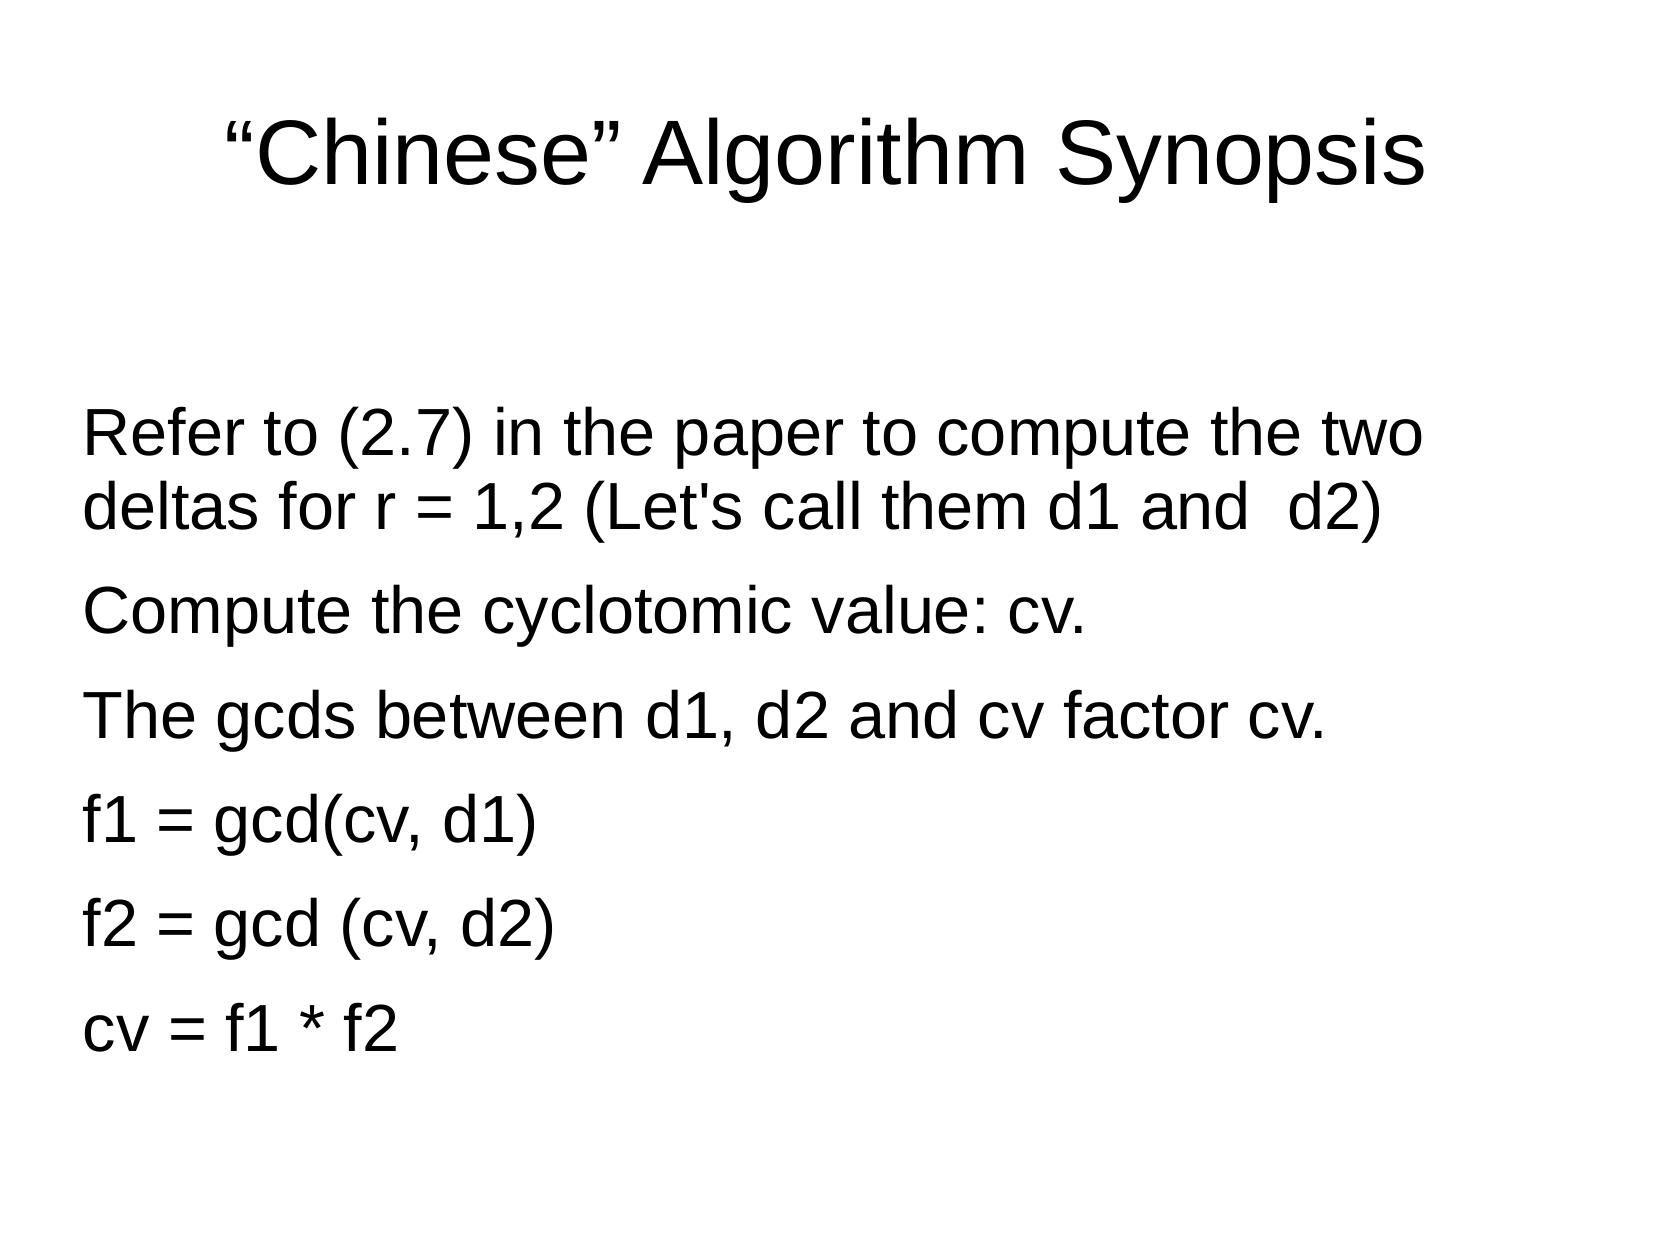

# “Chinese” Algorithm Synopsis
Refer to (2.7) in the paper to compute the two deltas for r = 1,2 (Let's call them d1 and d2)
Compute the cyclotomic value: cv.
The gcds between d1, d2 and cv factor cv.
f1 = gcd(cv, d1)
f2 = gcd (cv, d2)
cv = f1 * f2